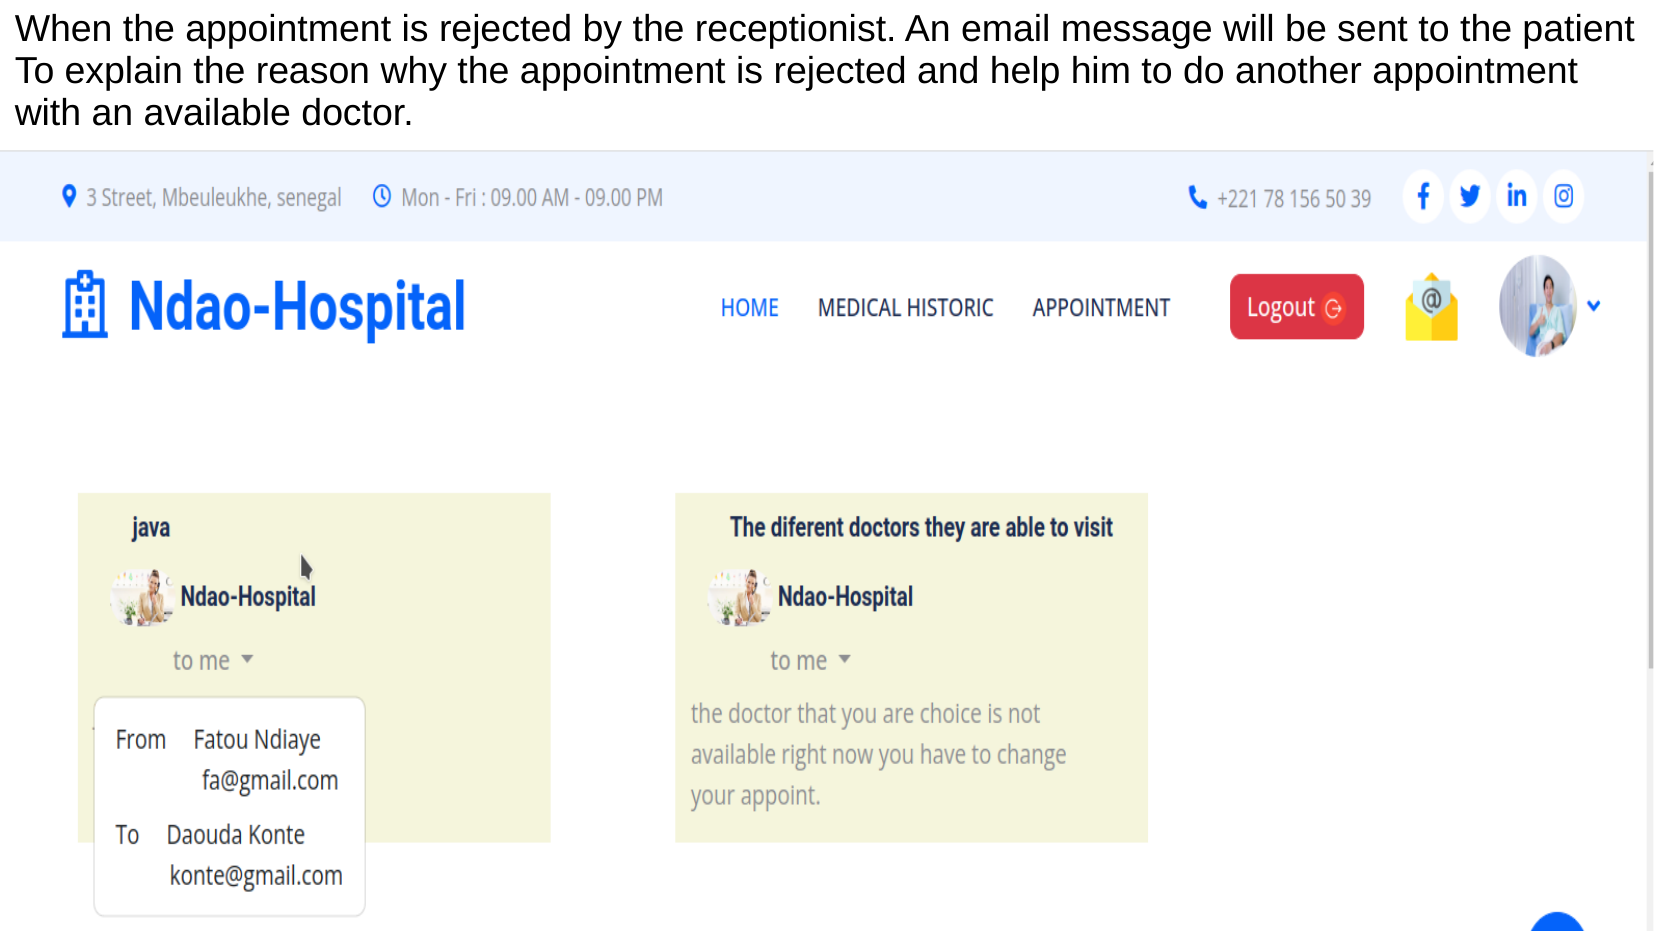

When the appointment is rejected by the receptionist. An email message will be sent to the patient
To explain the reason why the appointment is rejected and help him to do another appointment with an available doctor.